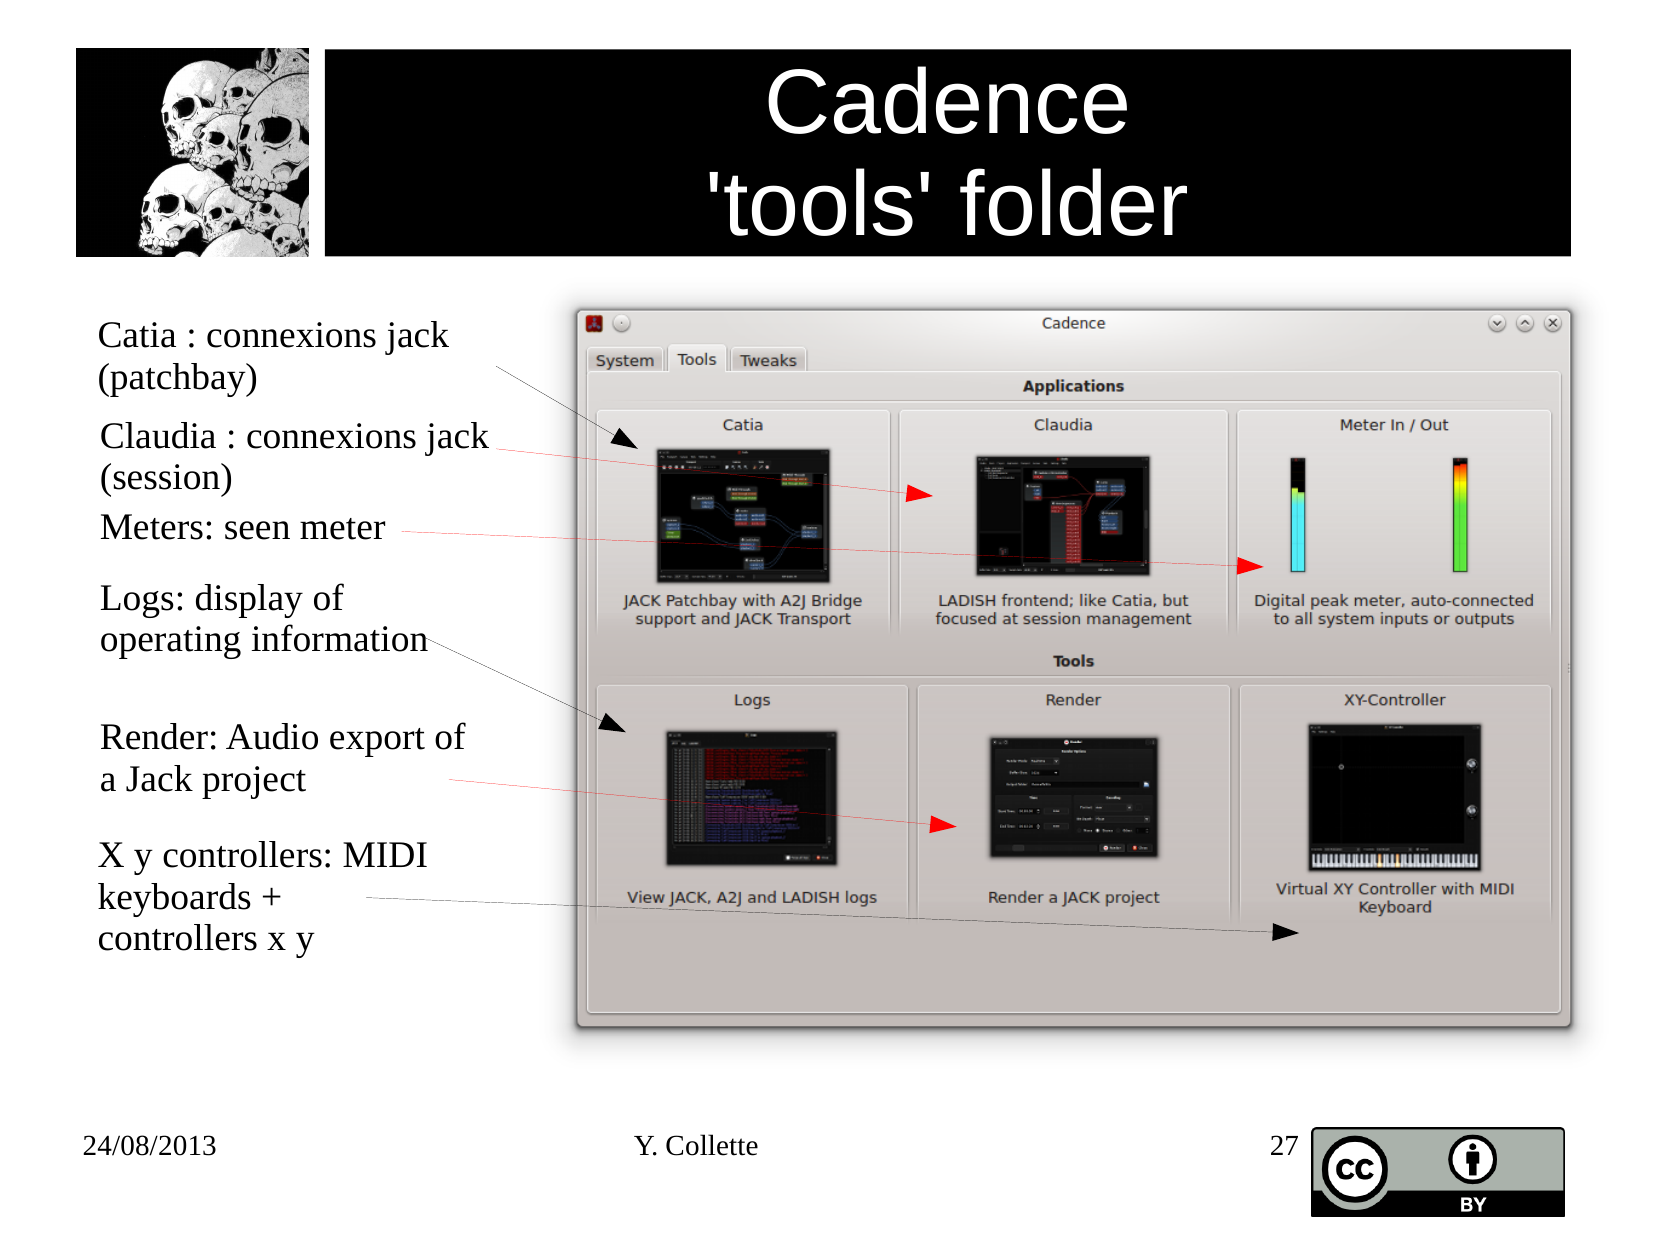

# Cadence
'tools' folder
Catia : connexions jack (patchbay)
Claudia : connexions jack (session)
Meters: seen meter
Logs: display of operating information
Render: Audio export of a Jack project
X y controllers: MIDI keyboards + controllers x y
Y. Collette
27